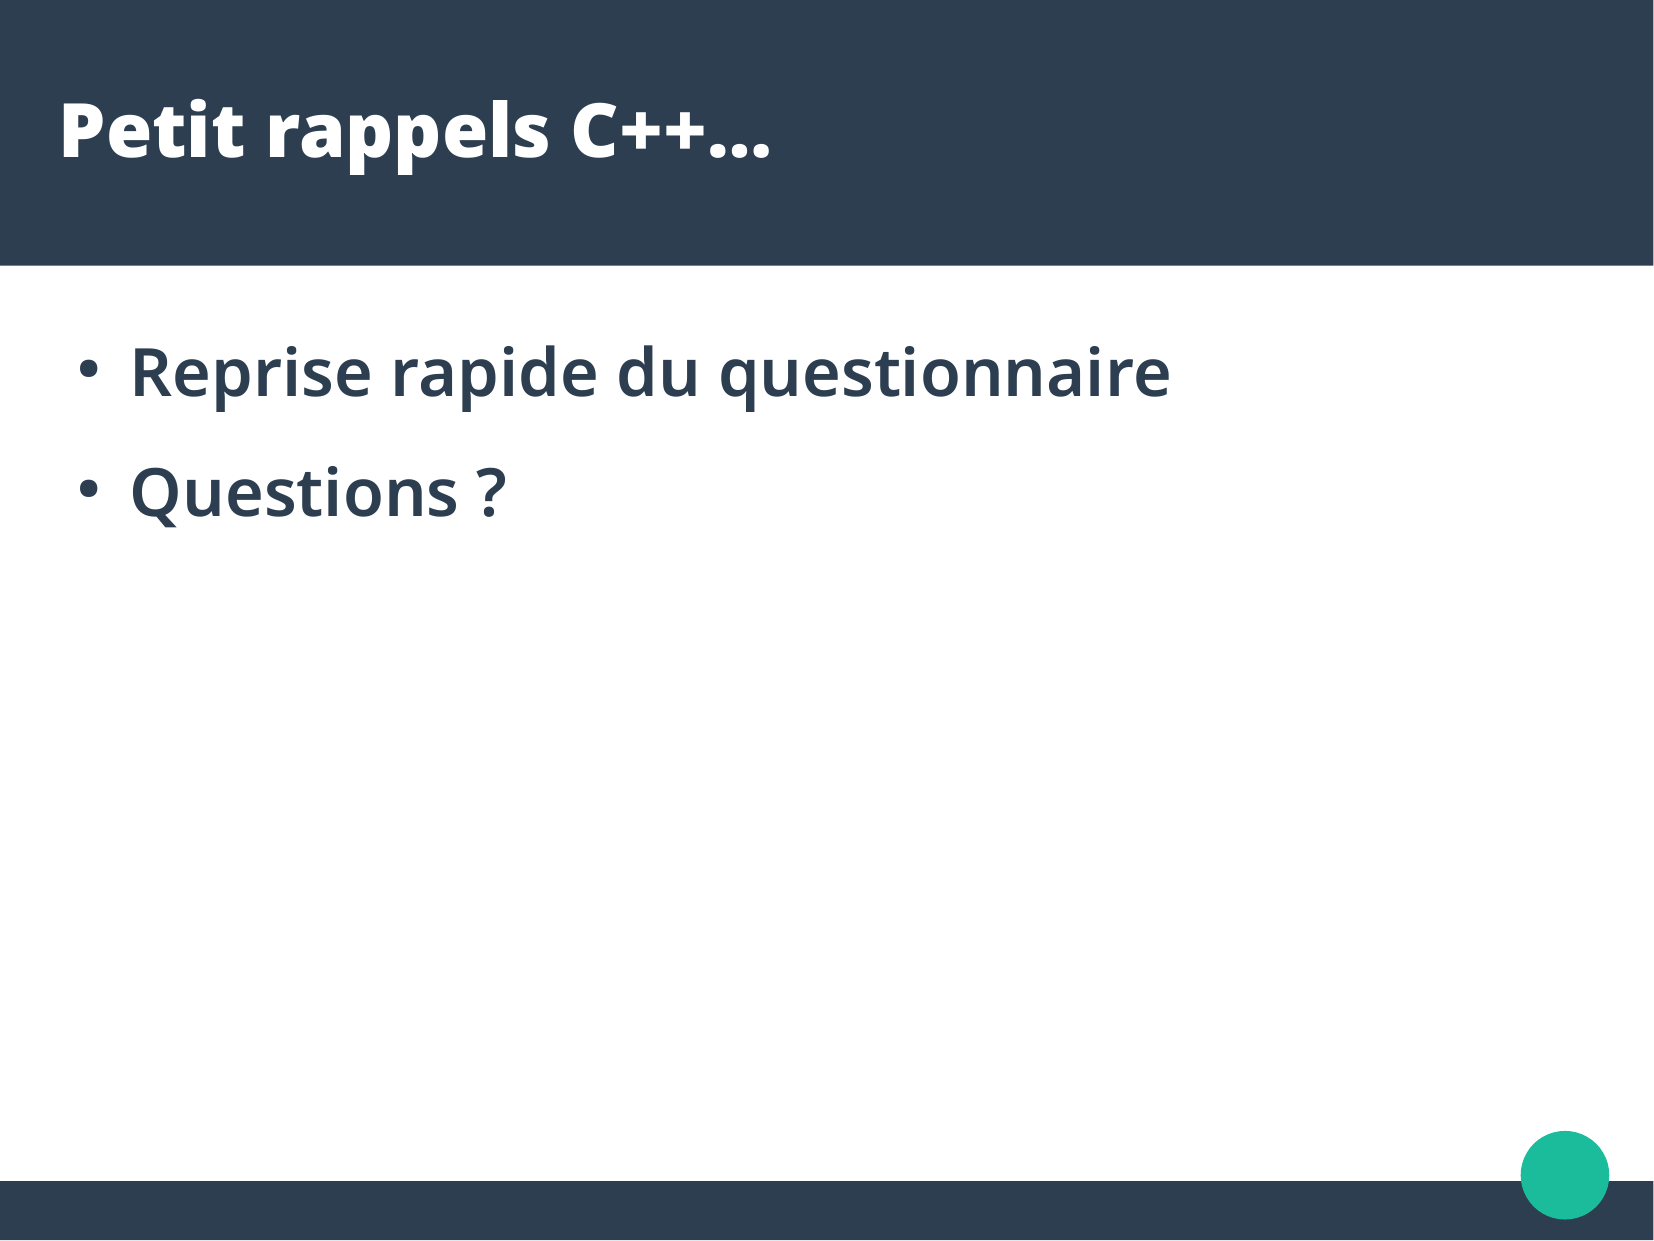

# Petit rappels C++…
Reprise rapide du questionnaire
Questions ?